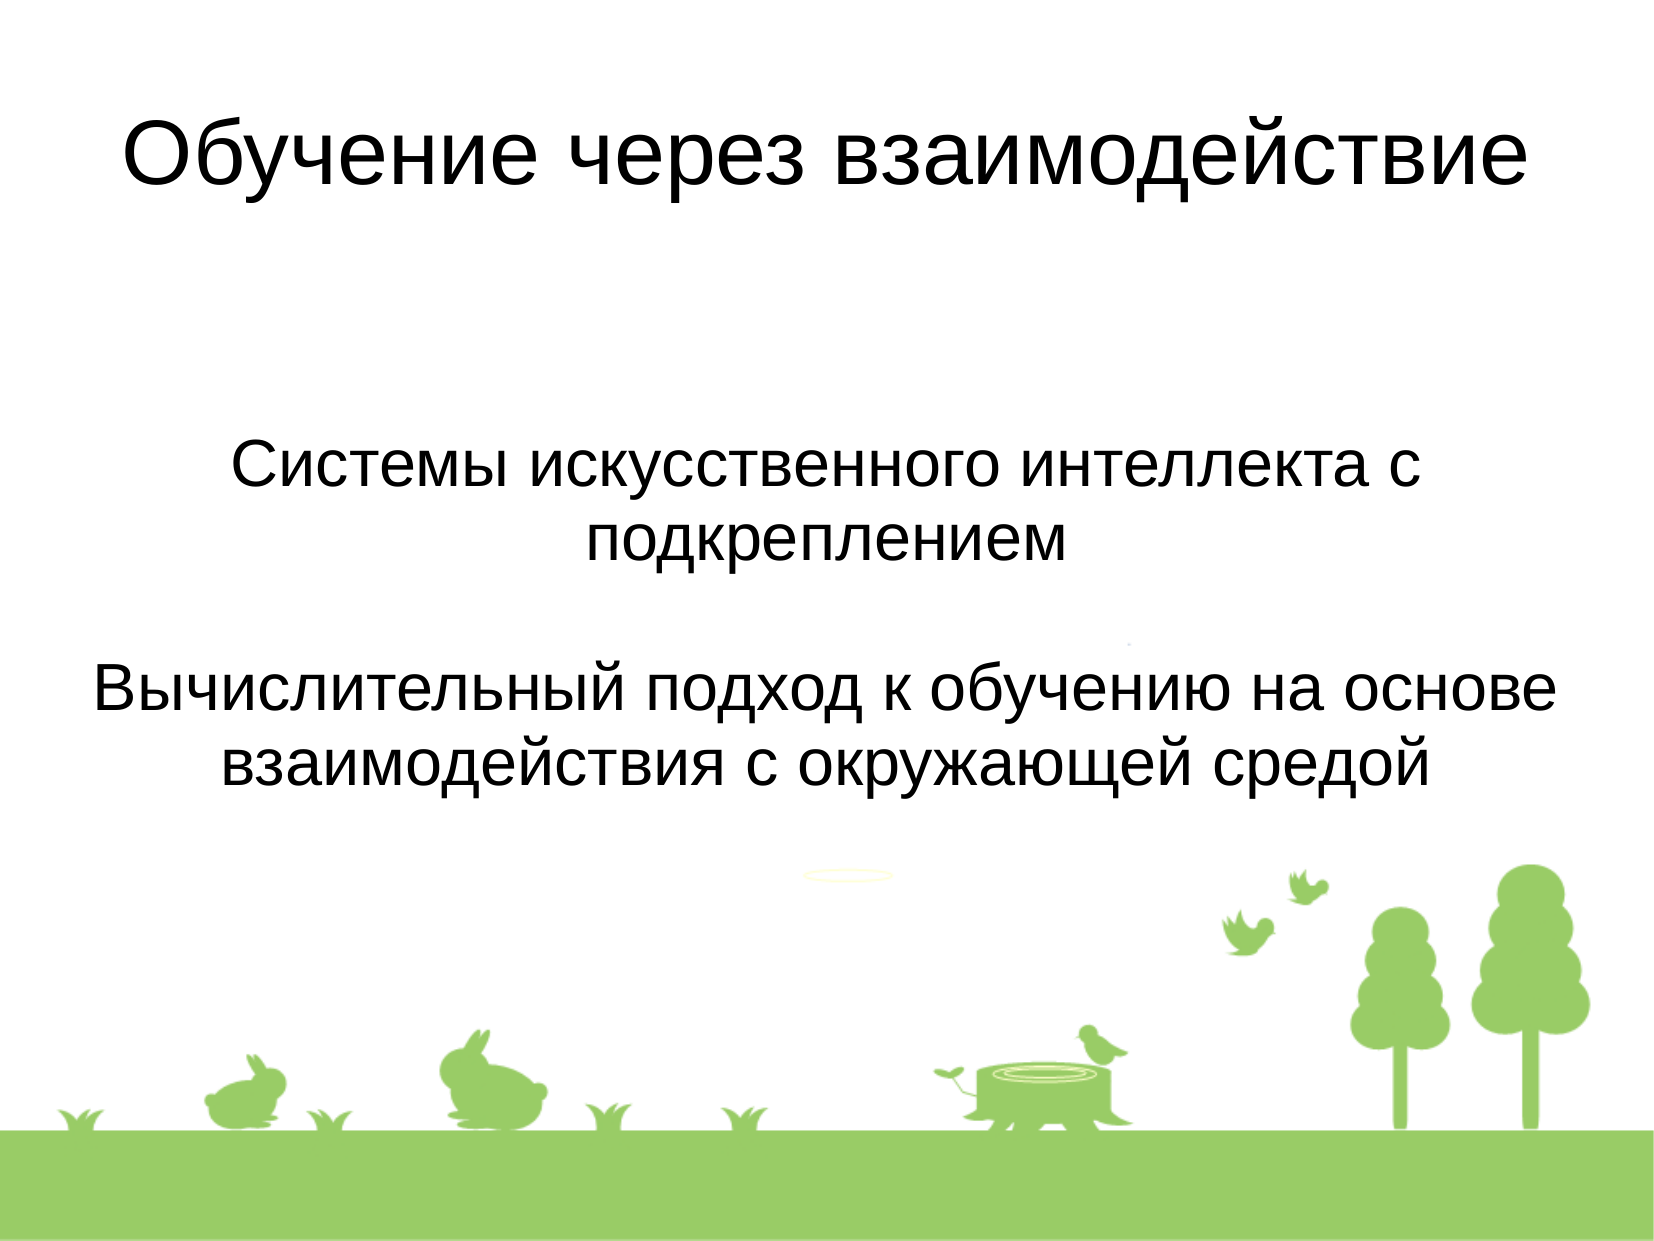

# Обучение через взаимодействие
Системы искусственного интеллекта с подкреплением
Вычислительный подход к обучению на основе взаимодействия с окружающей средой